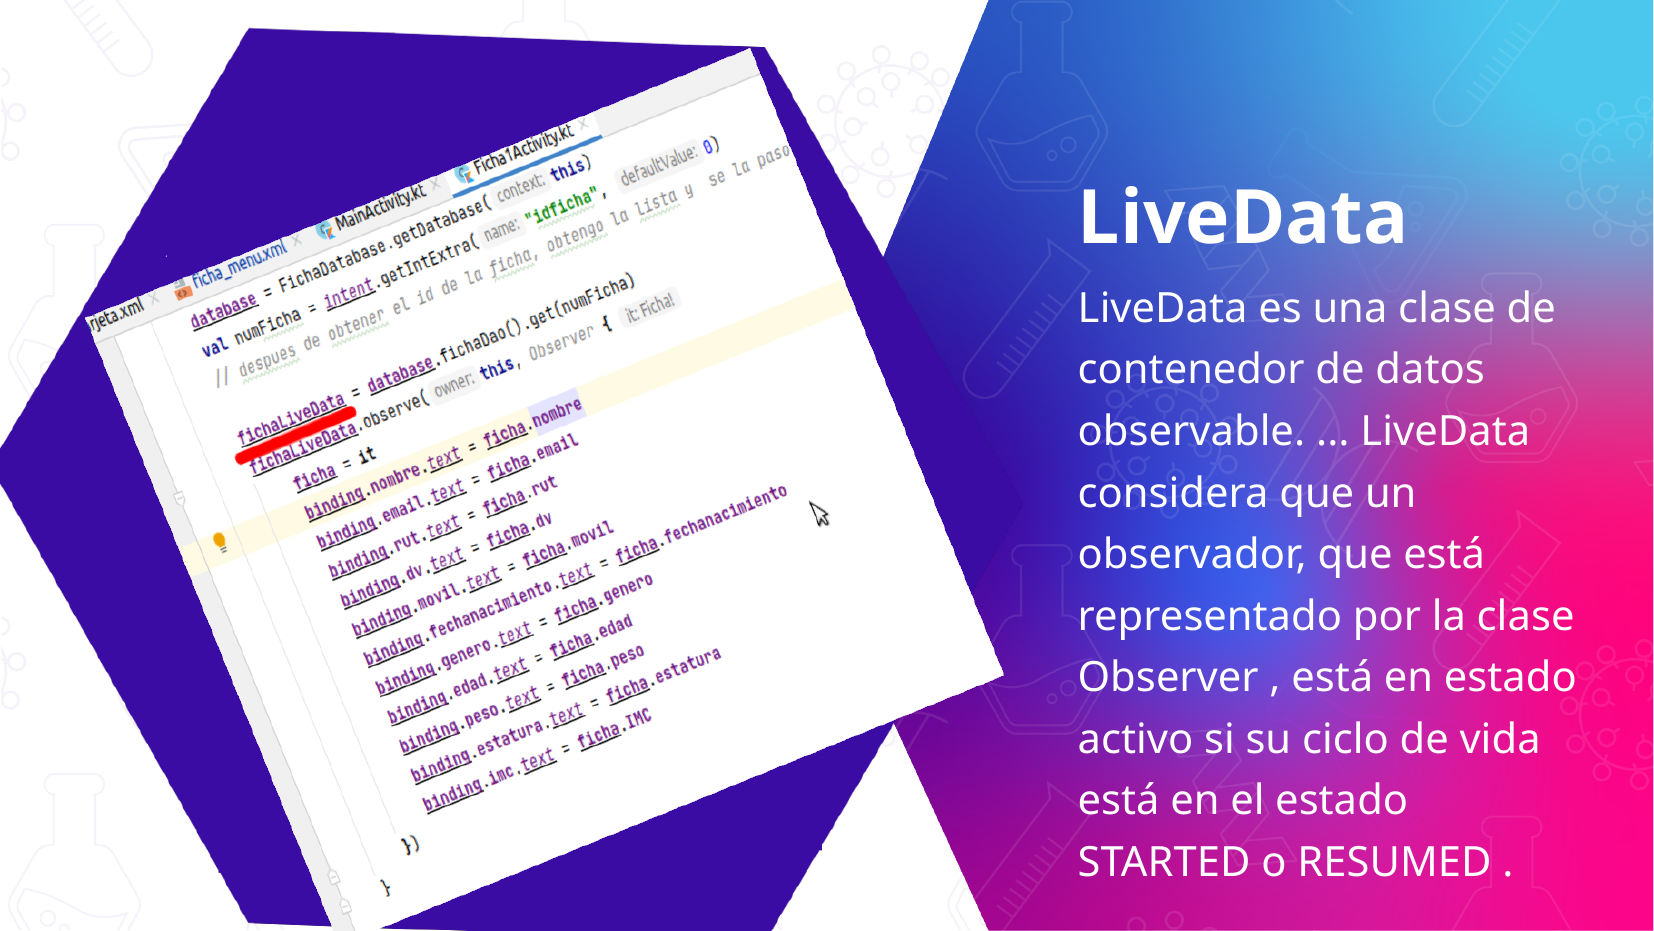

LiveData
LiveData es una clase de contenedor de datos observable. ... LiveData considera que un observador, que está representado por la clase Observer , está en estado activo si su ciclo de vida está en el estado STARTED o RESUMED .